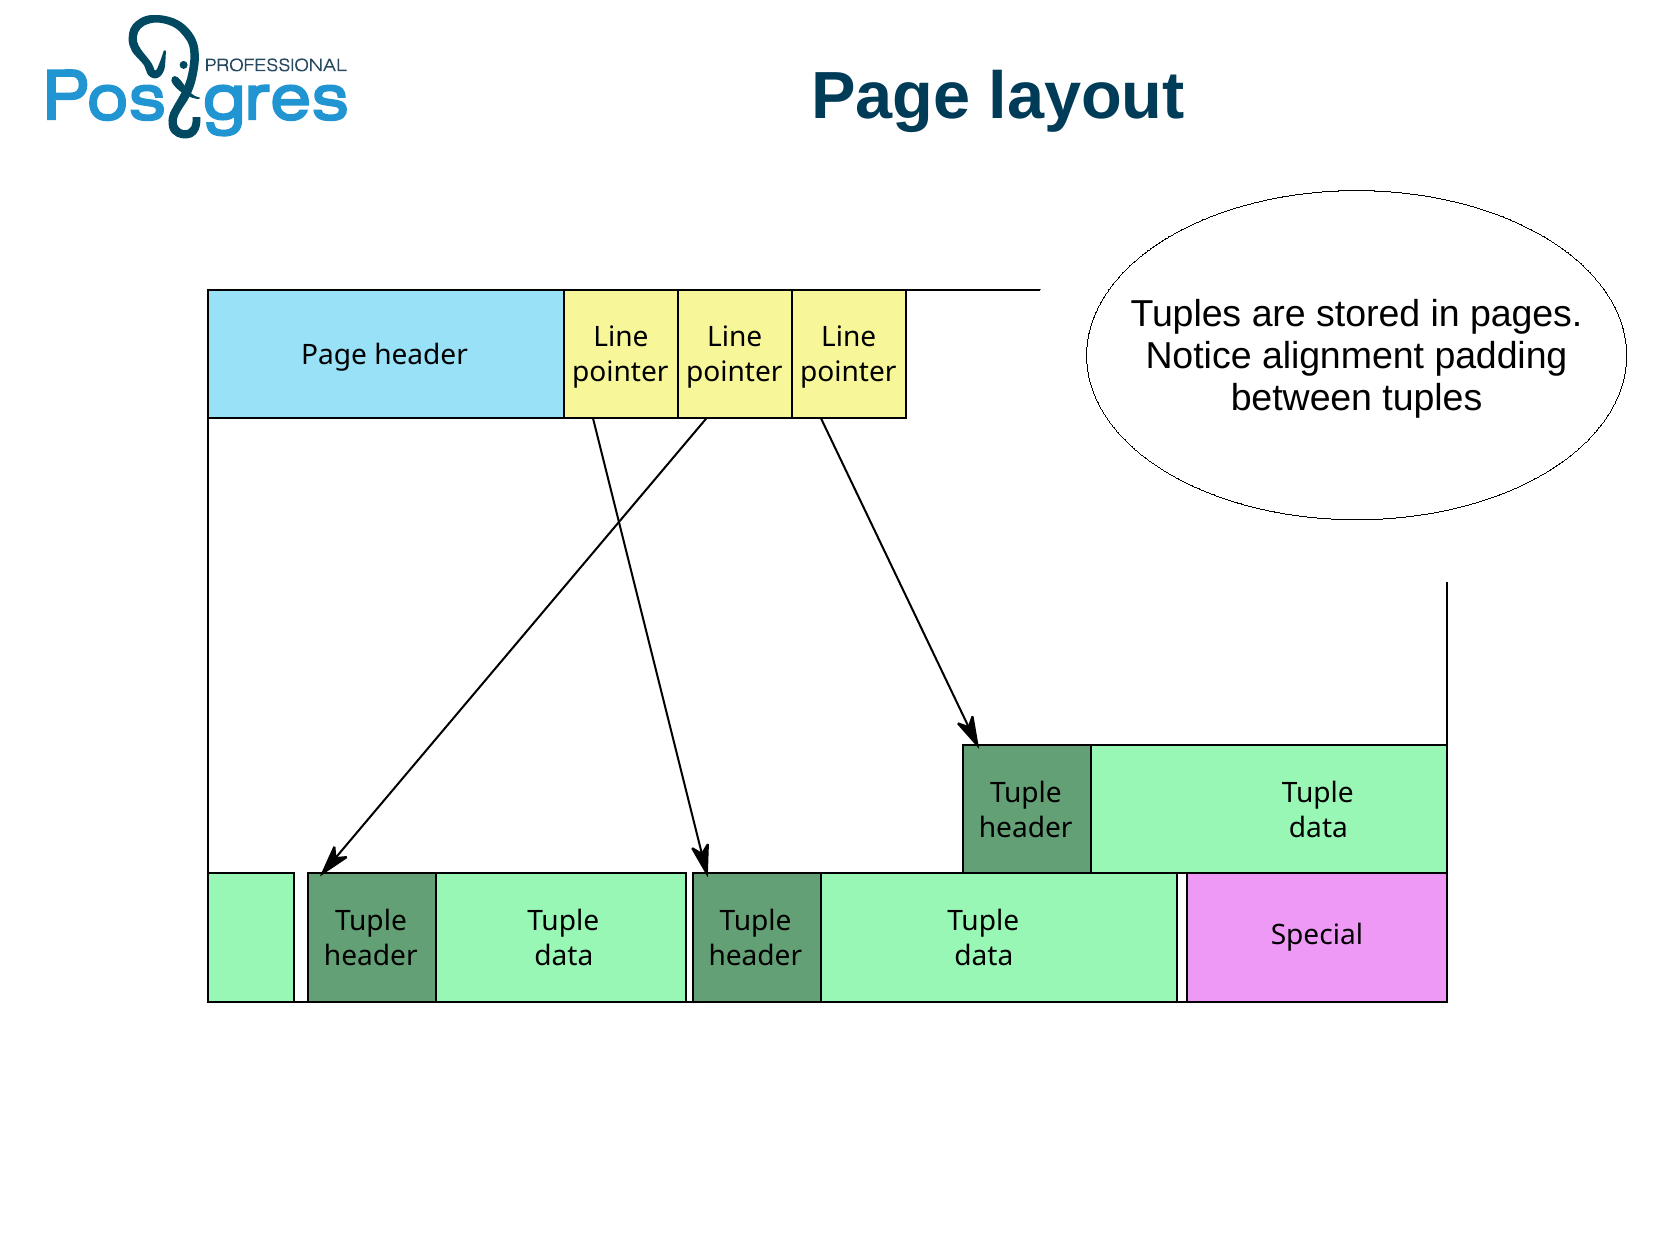

# Page layout
Tuples are stored in pages.
Notice alignment padding
between tuples